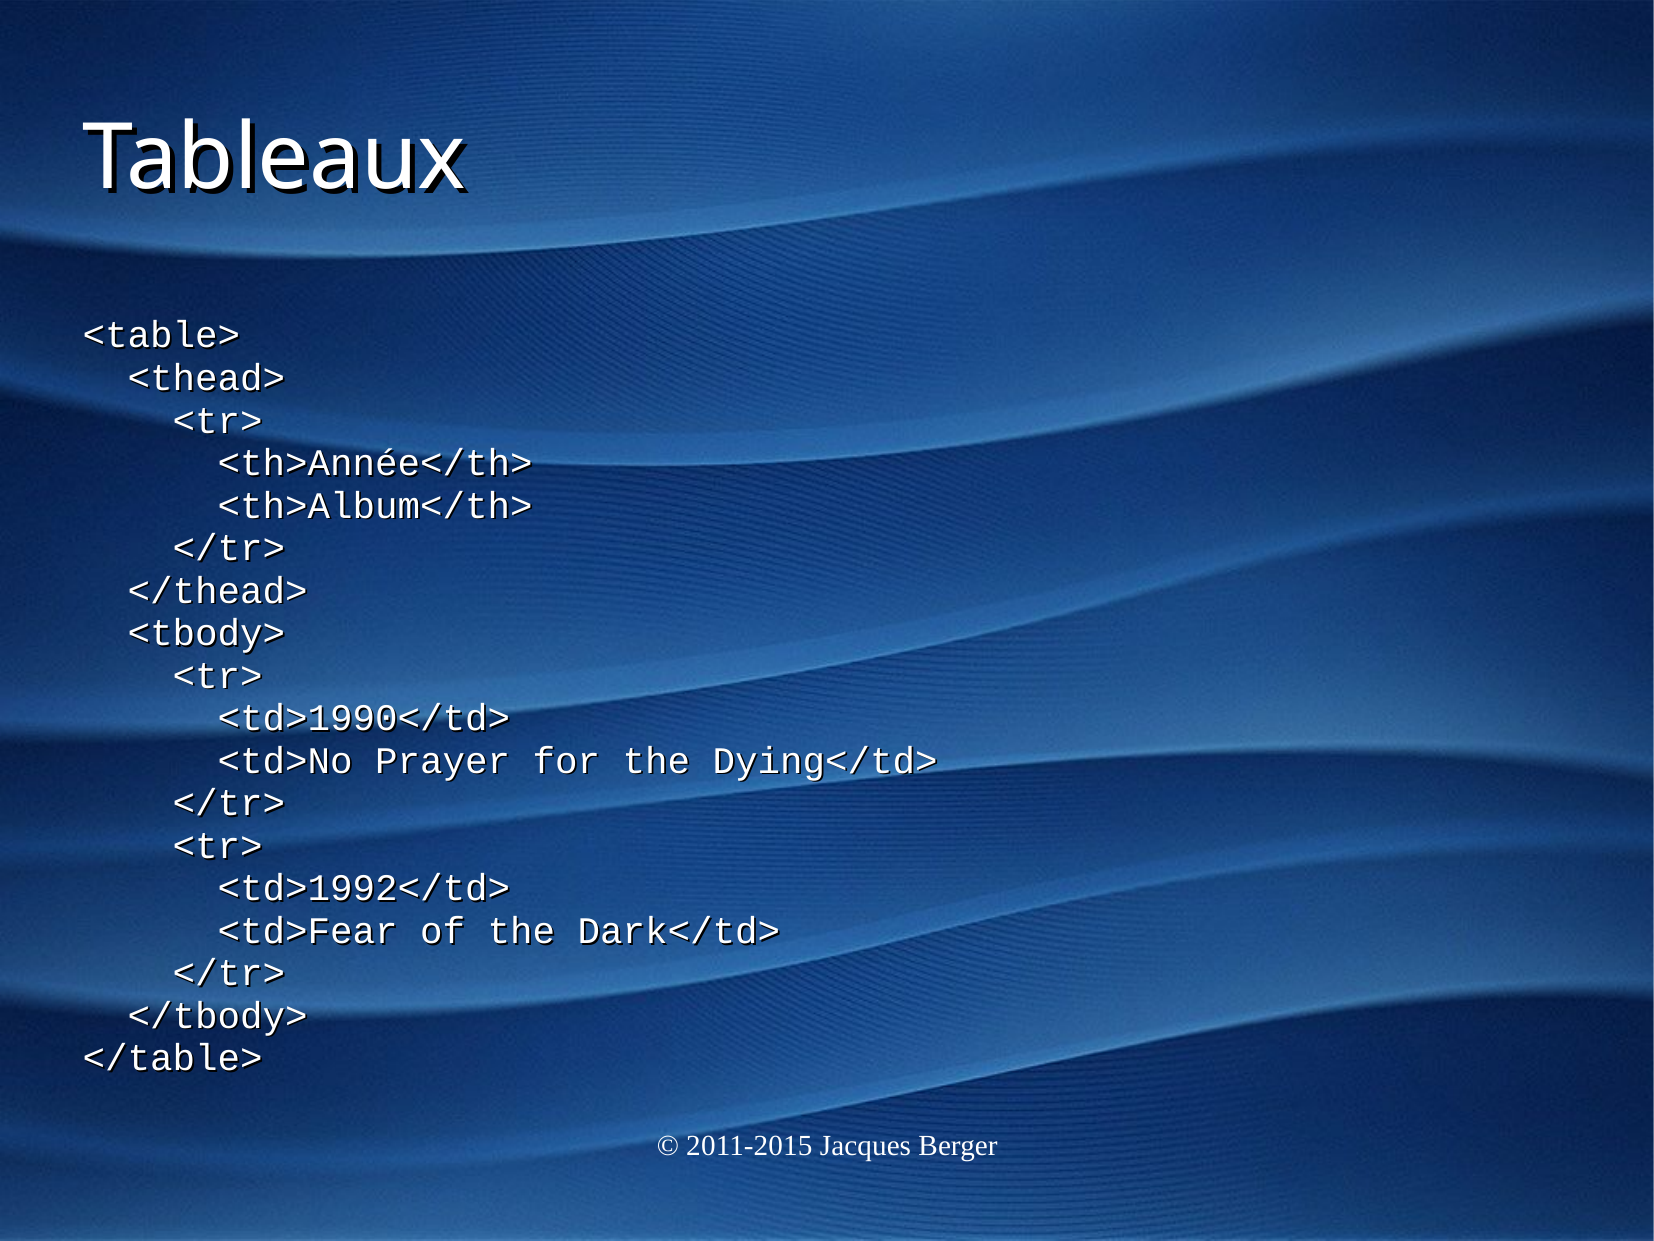

# Tableaux
<table>
 <thead>
 <tr>
 <th>Année</th>
 <th>Album</th>
 </tr>
 </thead>
 <tbody>
 <tr>
 <td>1990</td>
 <td>No Prayer for the Dying</td>
 </tr>
 <tr>
 <td>1992</td>
 <td>Fear of the Dark</td>
 </tr>
 </tbody>
</table>
© 2011-2015 Jacques Berger